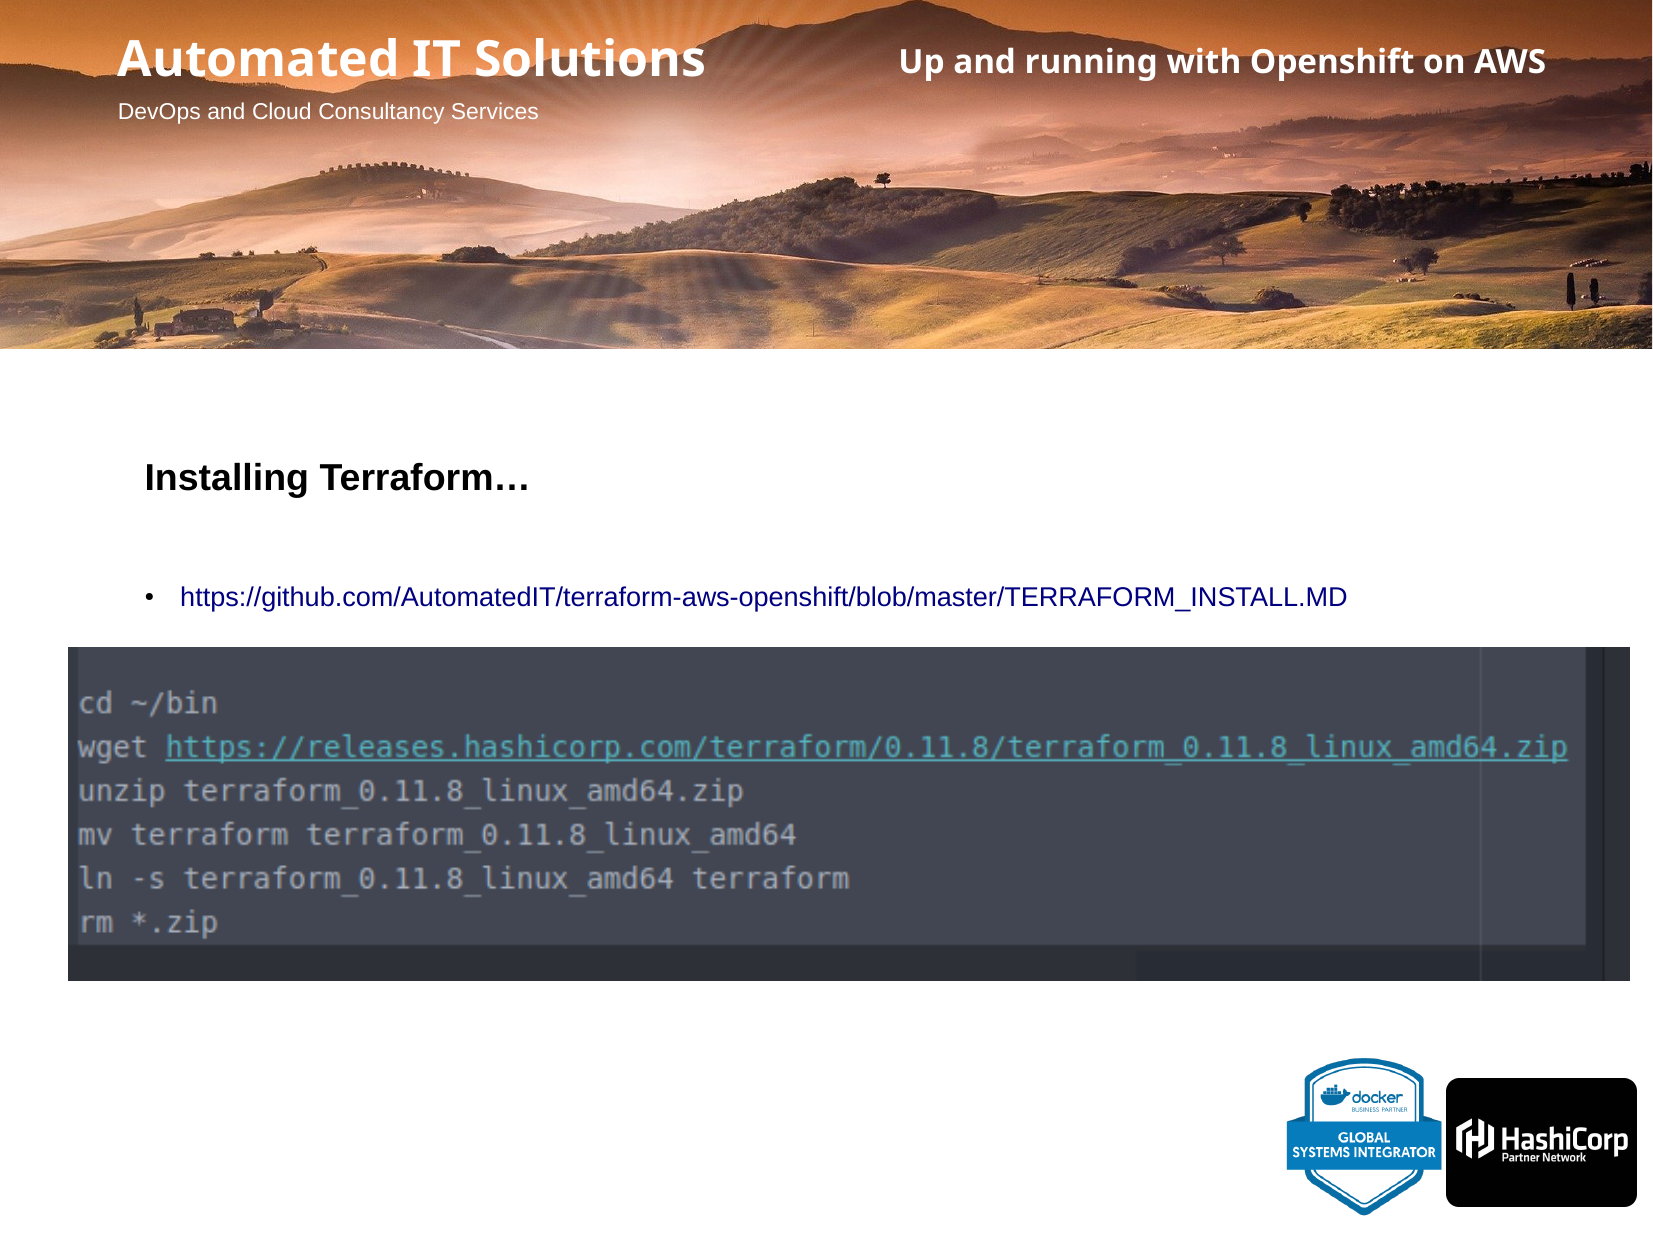

Up and running with Openshift on AWS
Installing Terraform…
https://github.com/AutomatedIT/terraform-aws-openshift/blob/master/TERRAFORM_INSTALL.MD